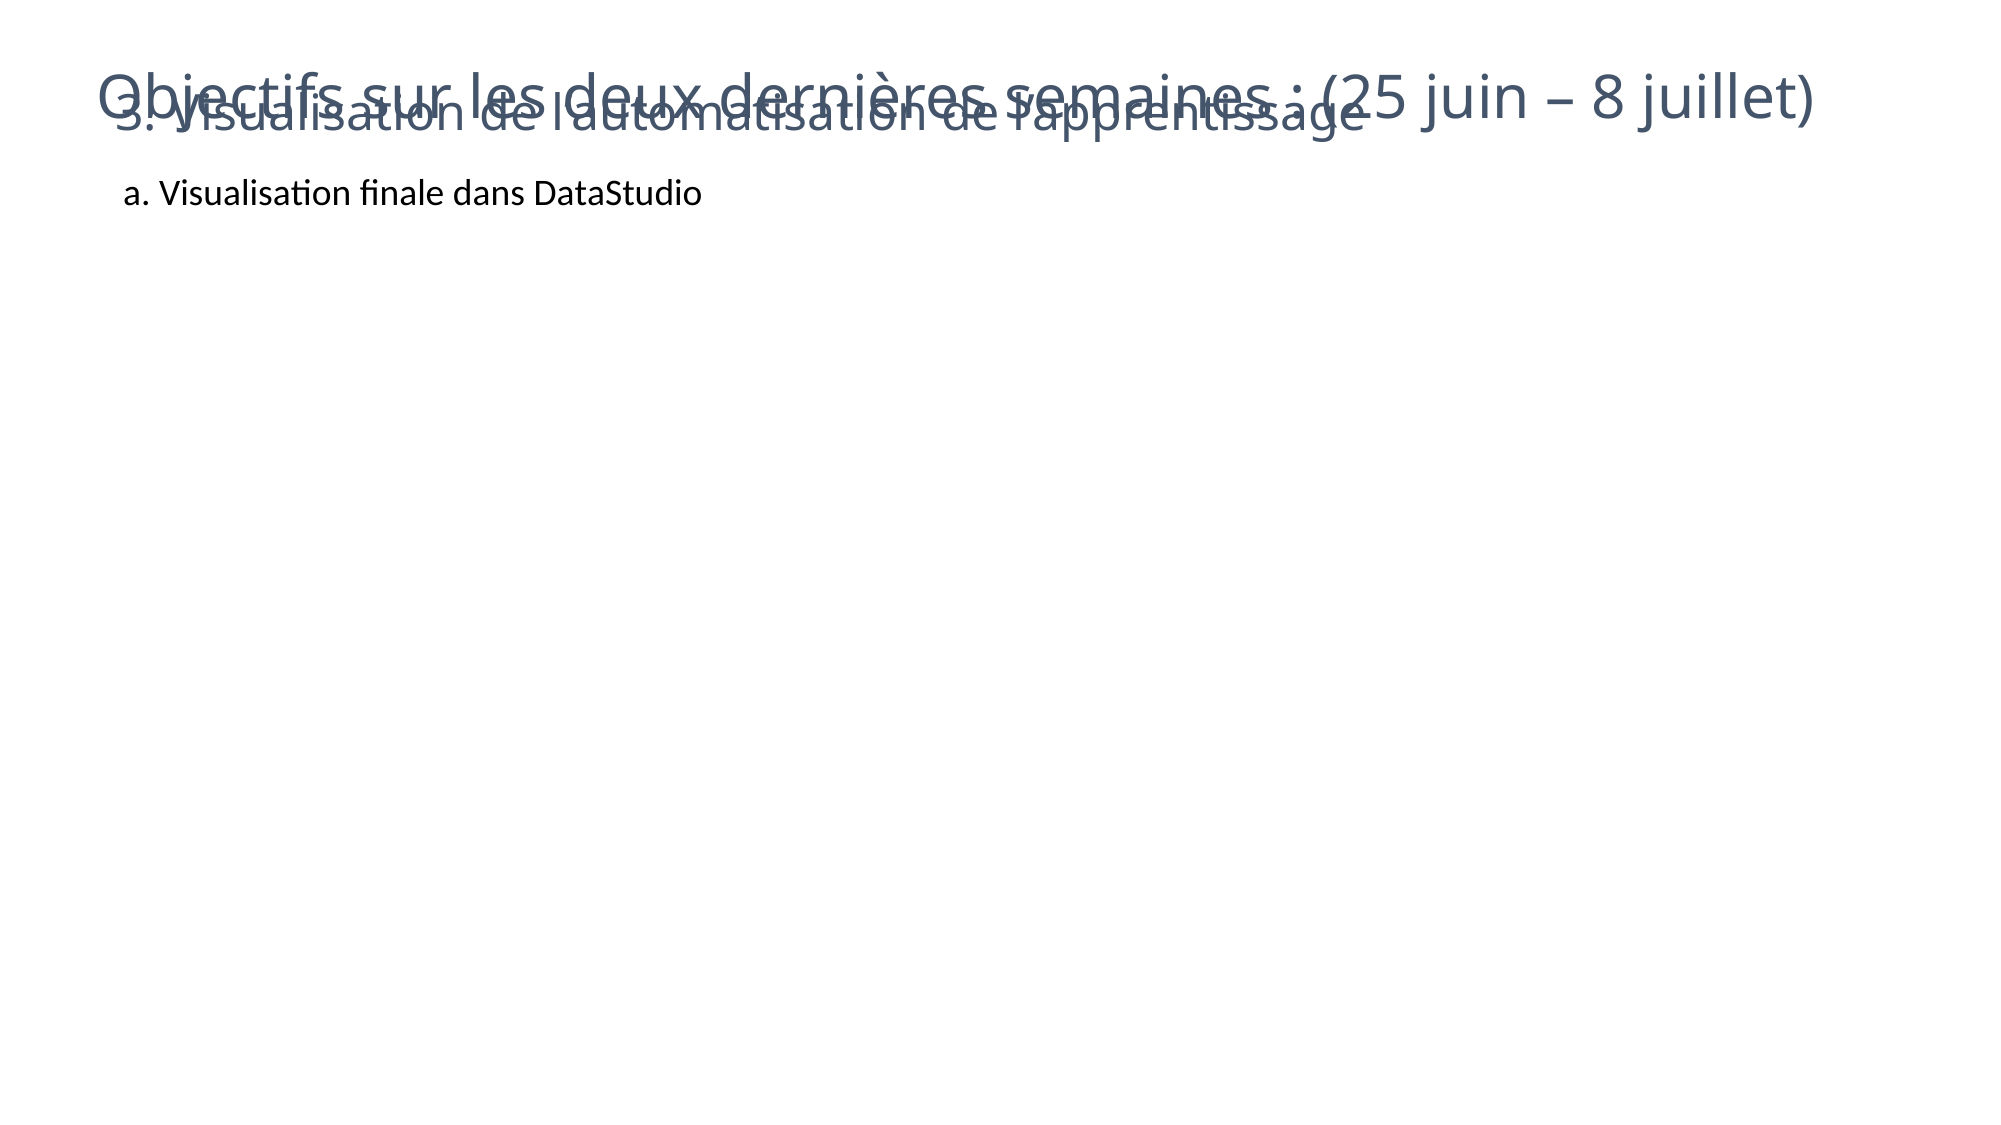

# Objectifs sur les deux dernières semaines : (25 juin – 8 juillet)
3. Visualisation de l’automatisation de l’apprentissage
a. Visualisation finale dans DataStudio